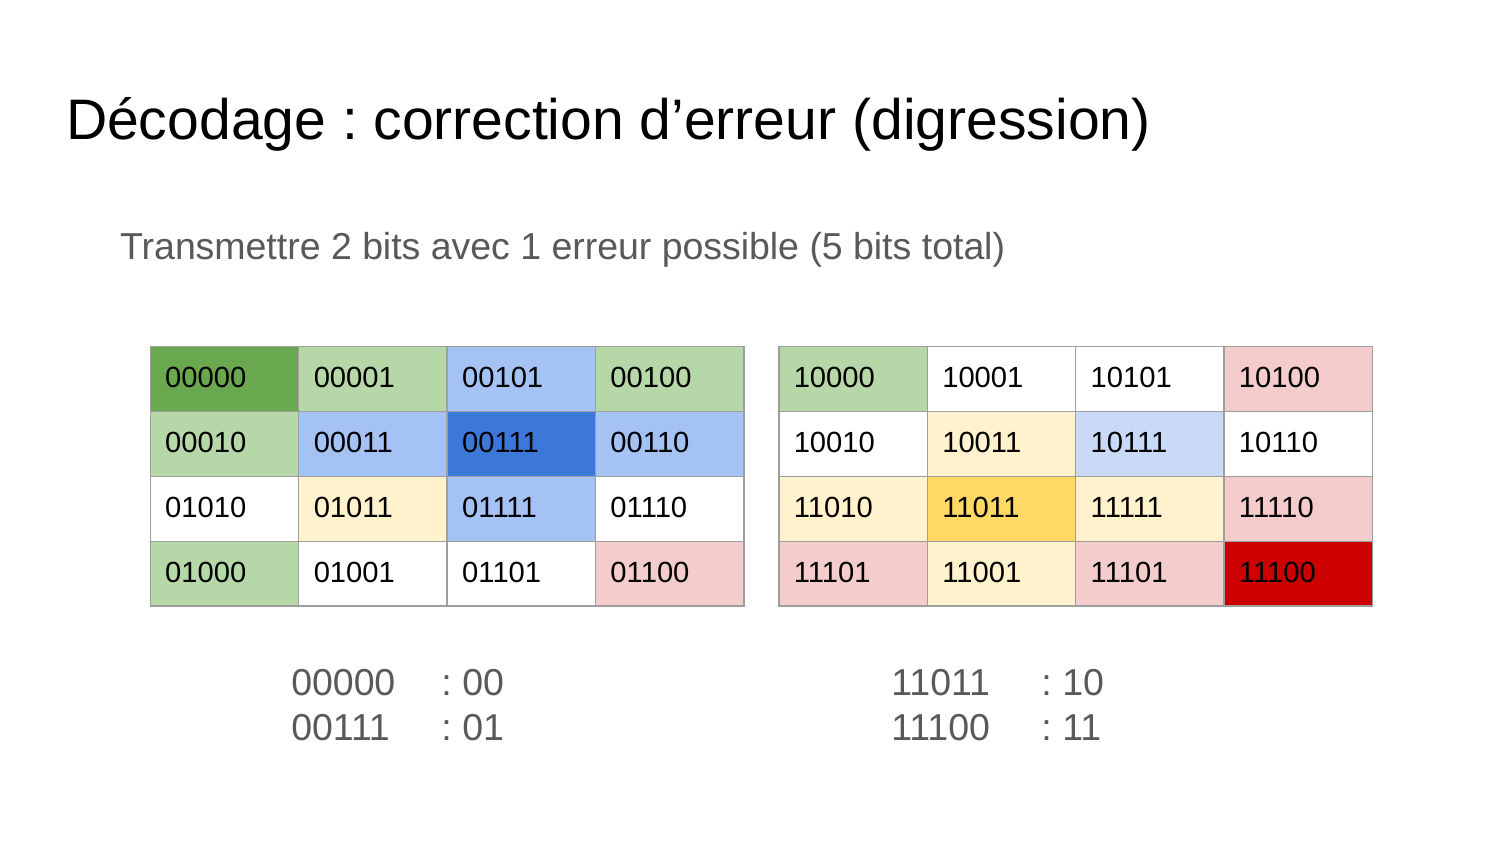

# Décodage : correction d’erreur (digression)
Transmettre 2 bits avec 1 erreur possible (5 bits total)
| 00000 | 00001 | 00101 | 00100 |
| --- | --- | --- | --- |
| 00010 | 00011 | 00111 | 00110 |
| 01010 | 01011 | 01111 | 01110 |
| 01000 | 01001 | 01101 | 01100 |
| 10000 | 10001 | 10101 | 10100 |
| --- | --- | --- | --- |
| 10010 | 10011 | 10111 | 10110 |
| 11010 | 11011 | 11111 | 11110 |
| 11101 | 11001 | 11101 | 11100 |
00000	: 00						11011	: 10
00111	: 01						11100	: 11